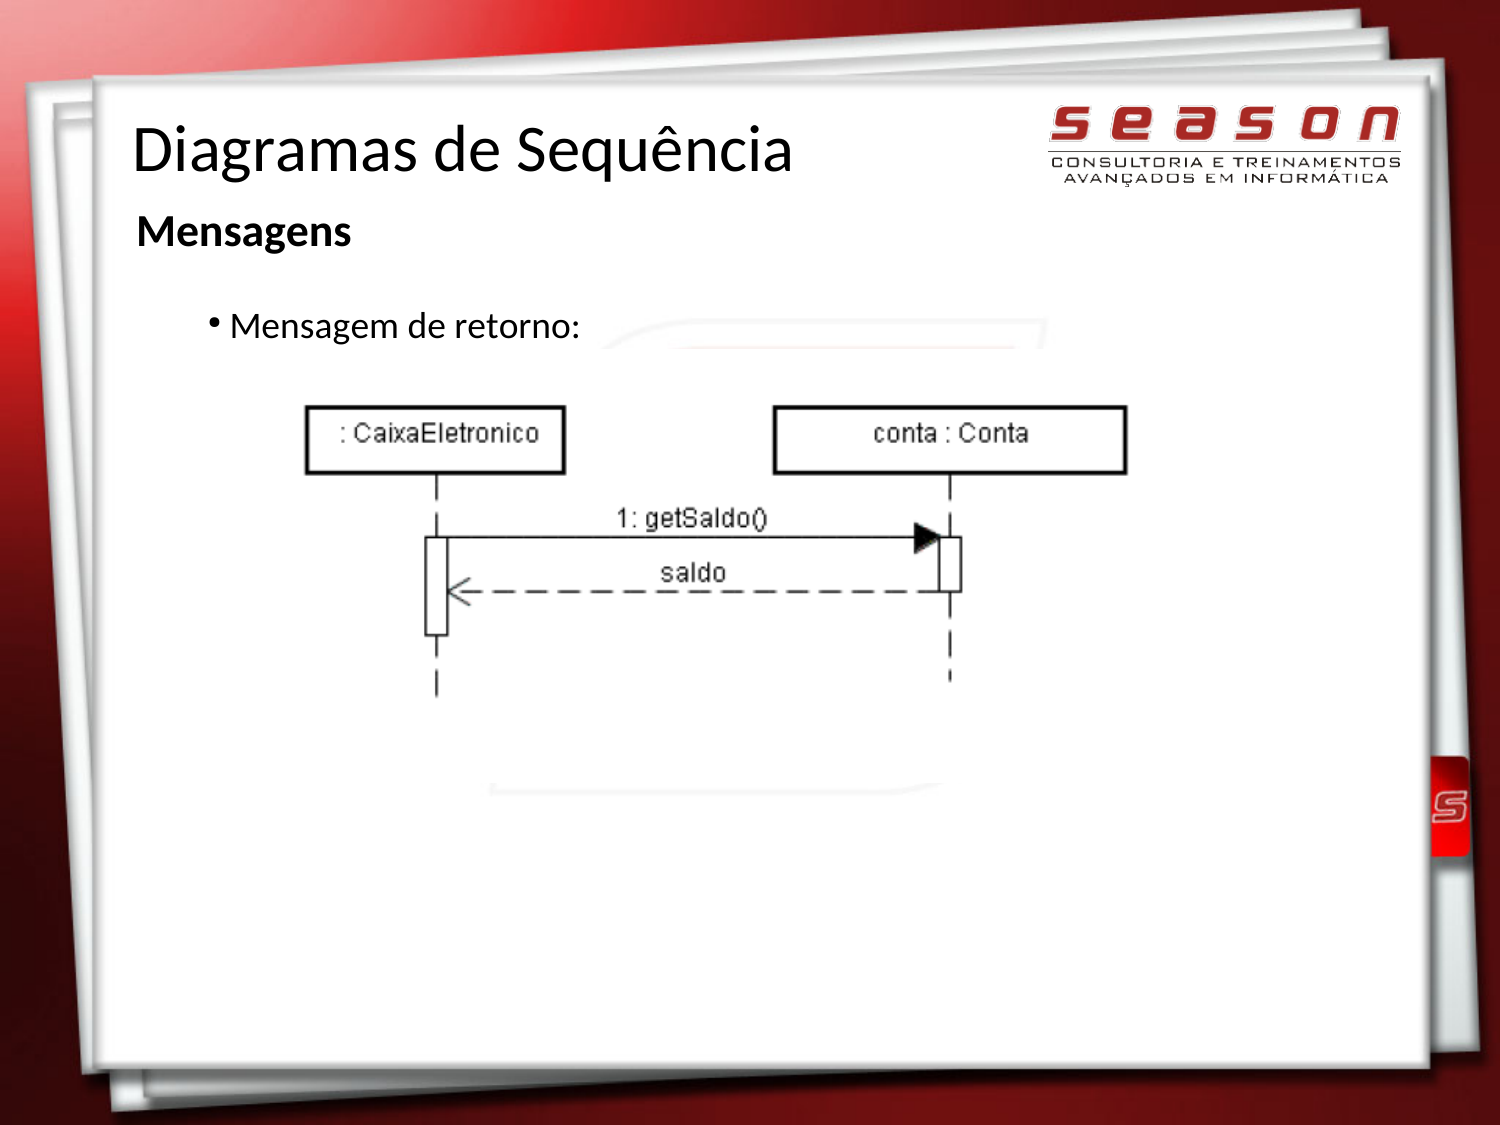

# Diagramas de Sequência
Mensagens
 Mensagem de retorno: